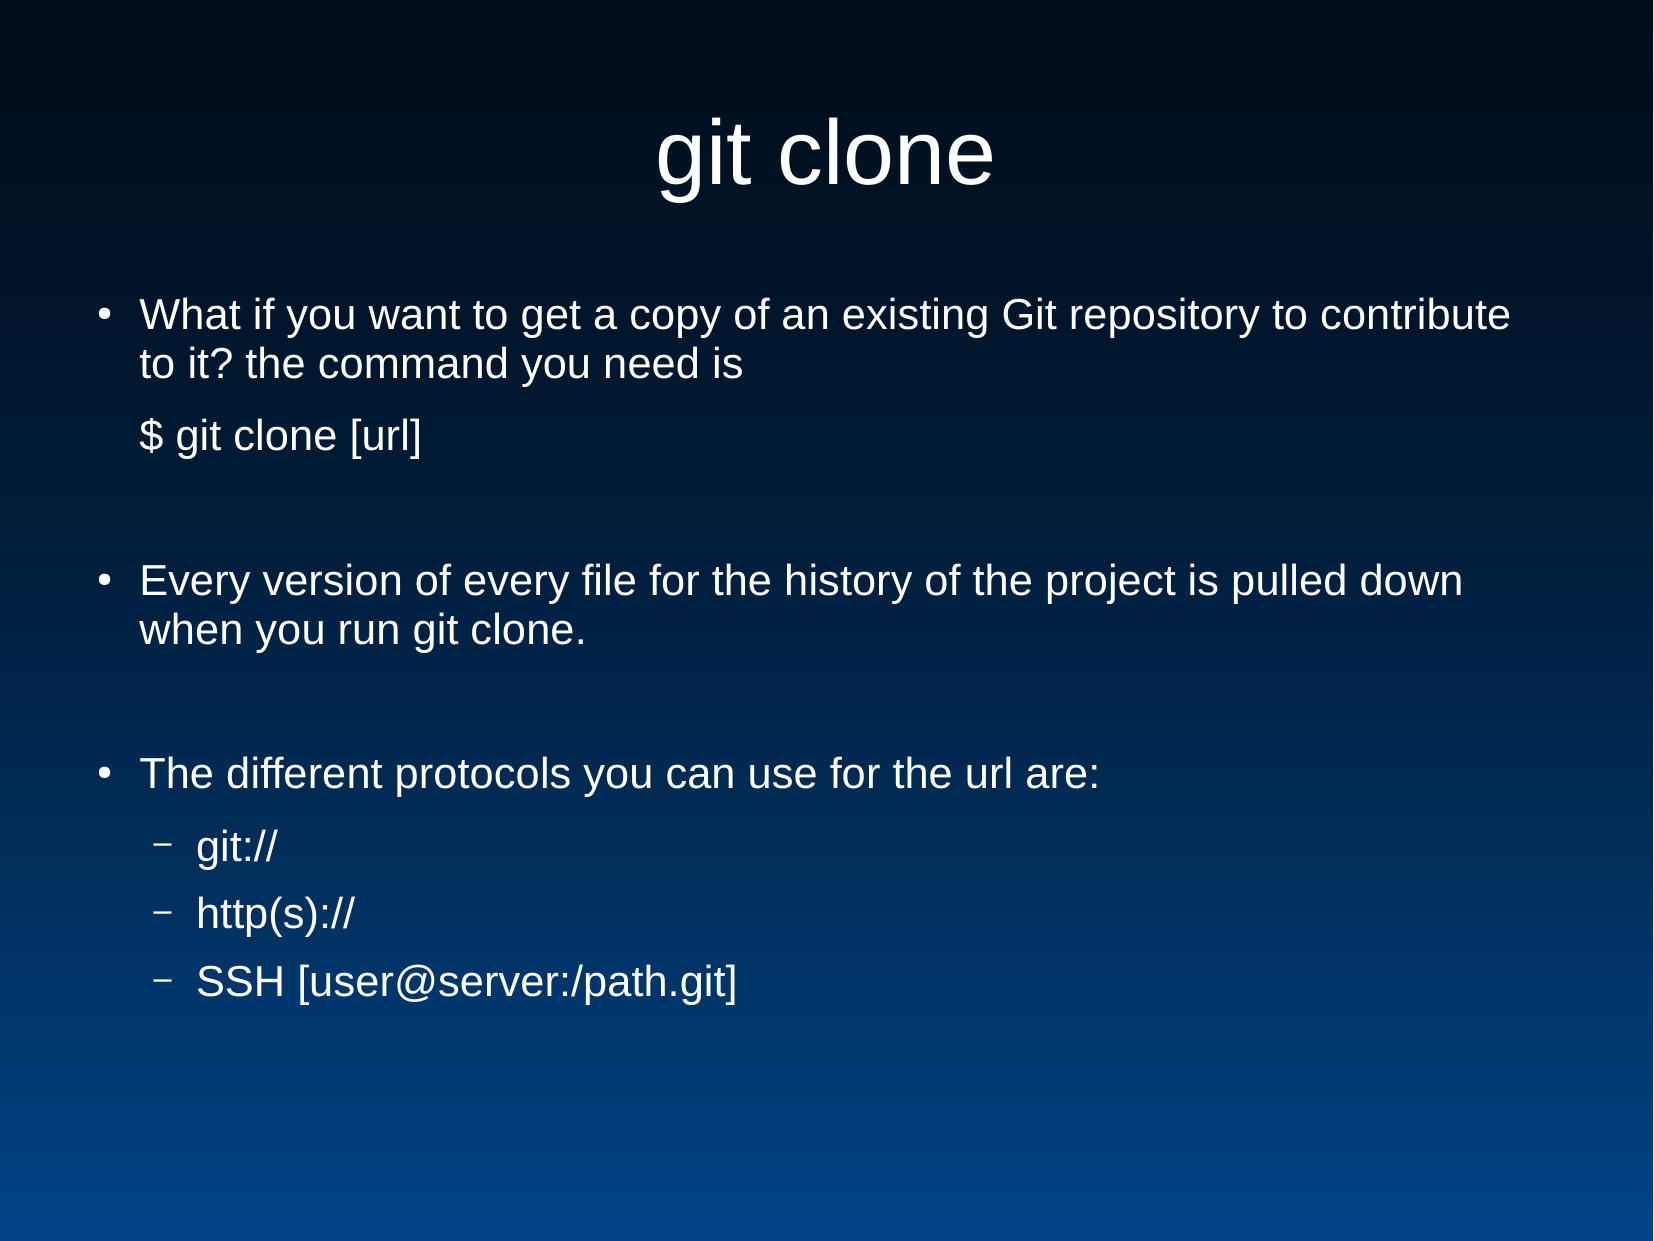

# git clone
What if you want to get a copy of an existing Git repository to contribute to it? the command you need is
$ git clone [url]
Every version of every file for the history of the project is pulled down when you run git clone.
The different protocols you can use for the url are:
git://
http(s)://
SSH [user@server:/path.git]